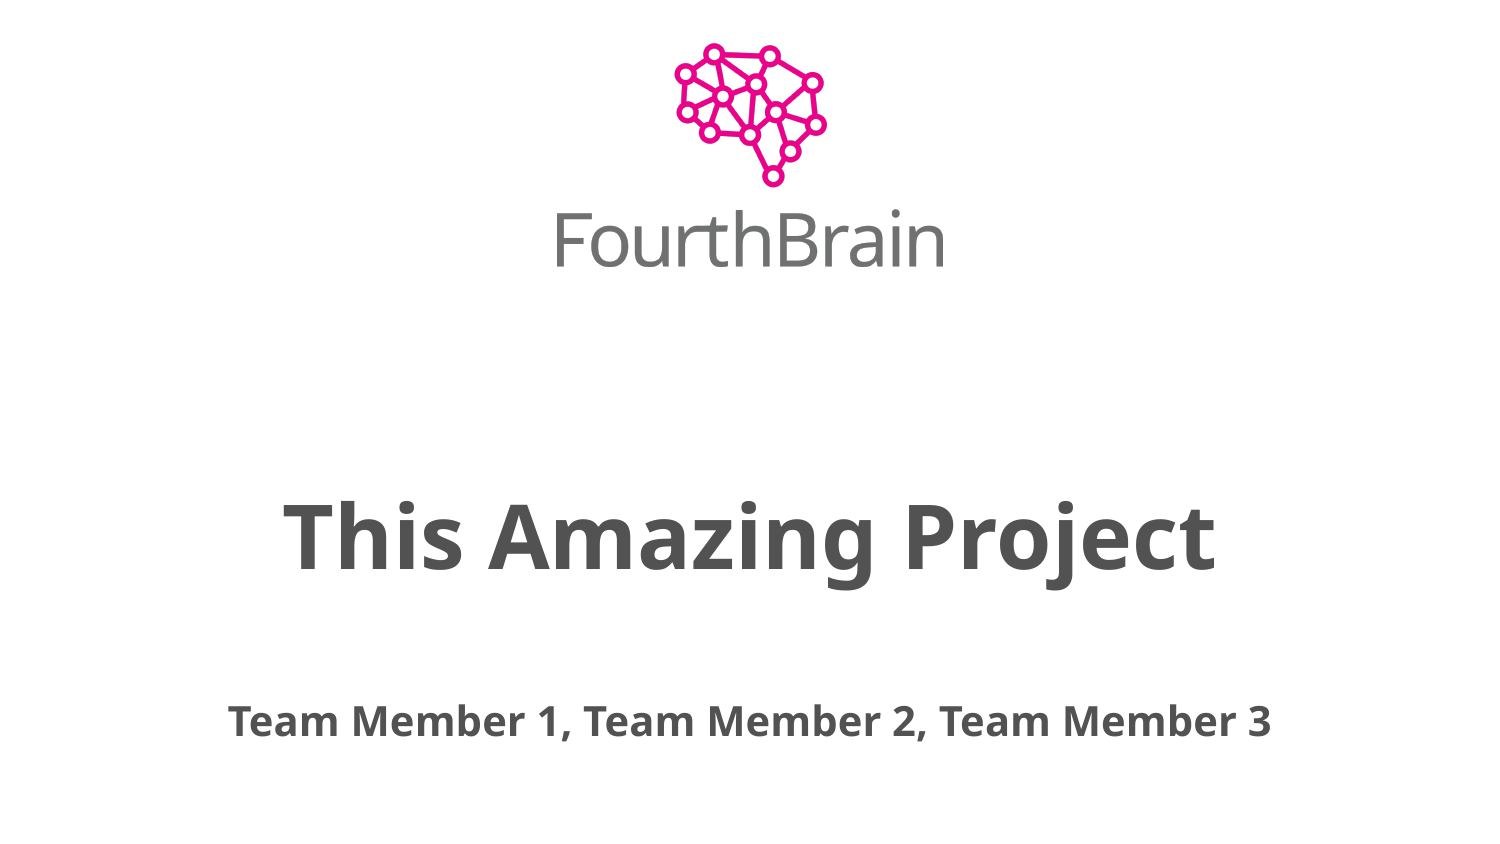

# This Amazing Project Team Member 1, Team Member 2, Team Member 3